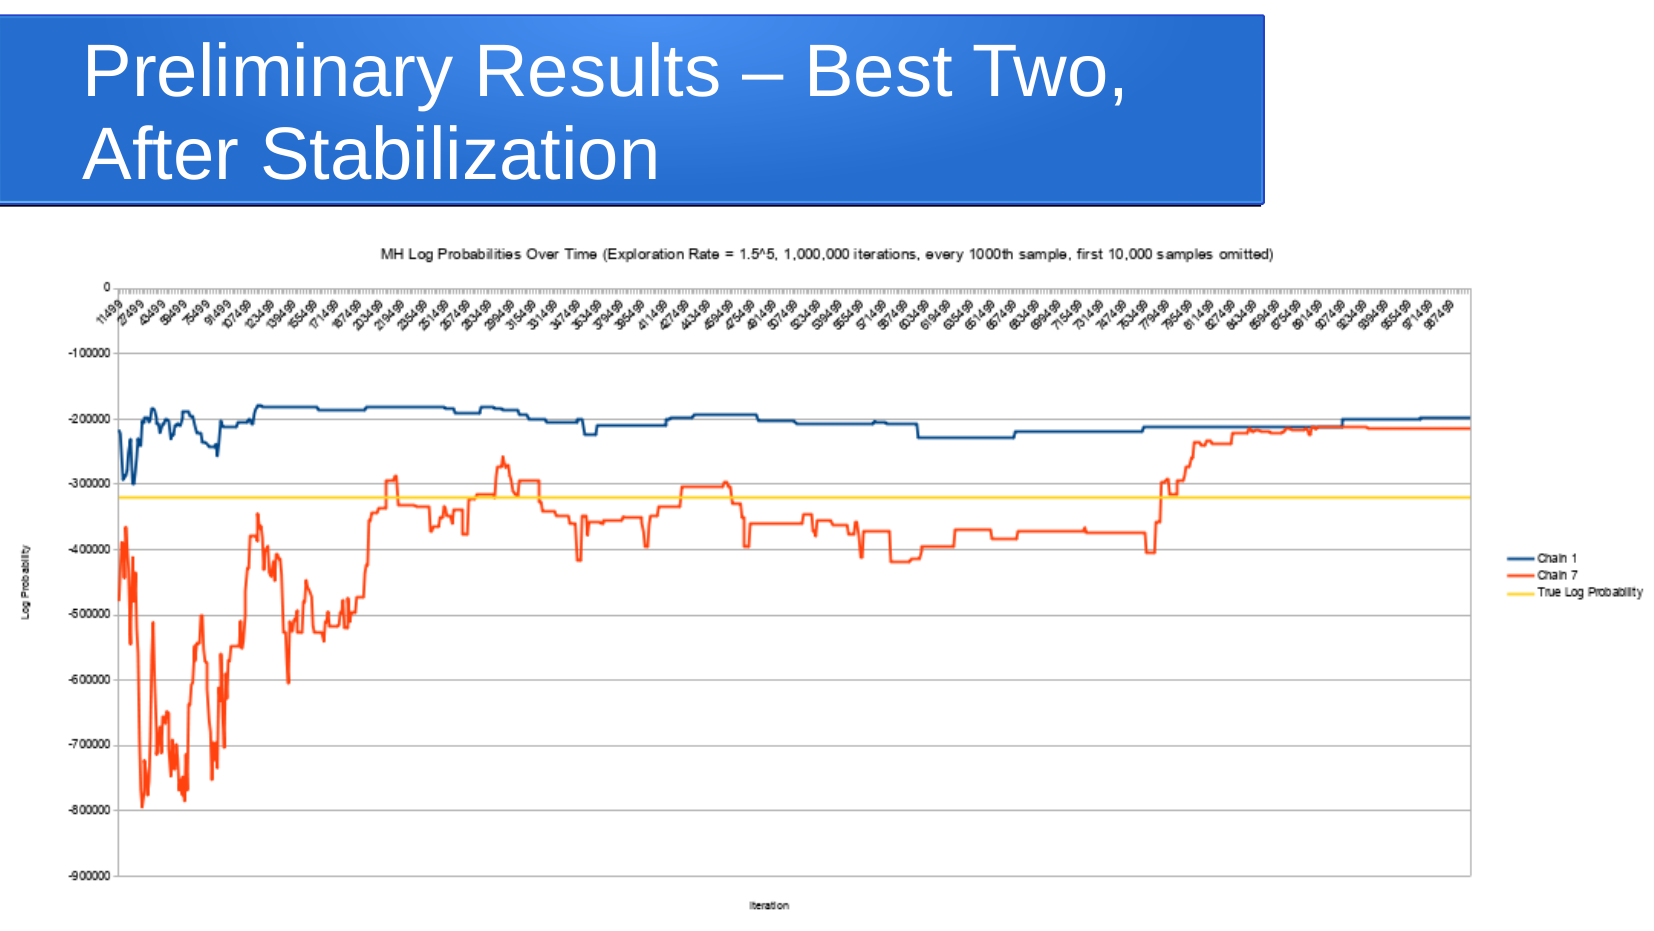

# Preliminary Results – Best Two, After Stabilization